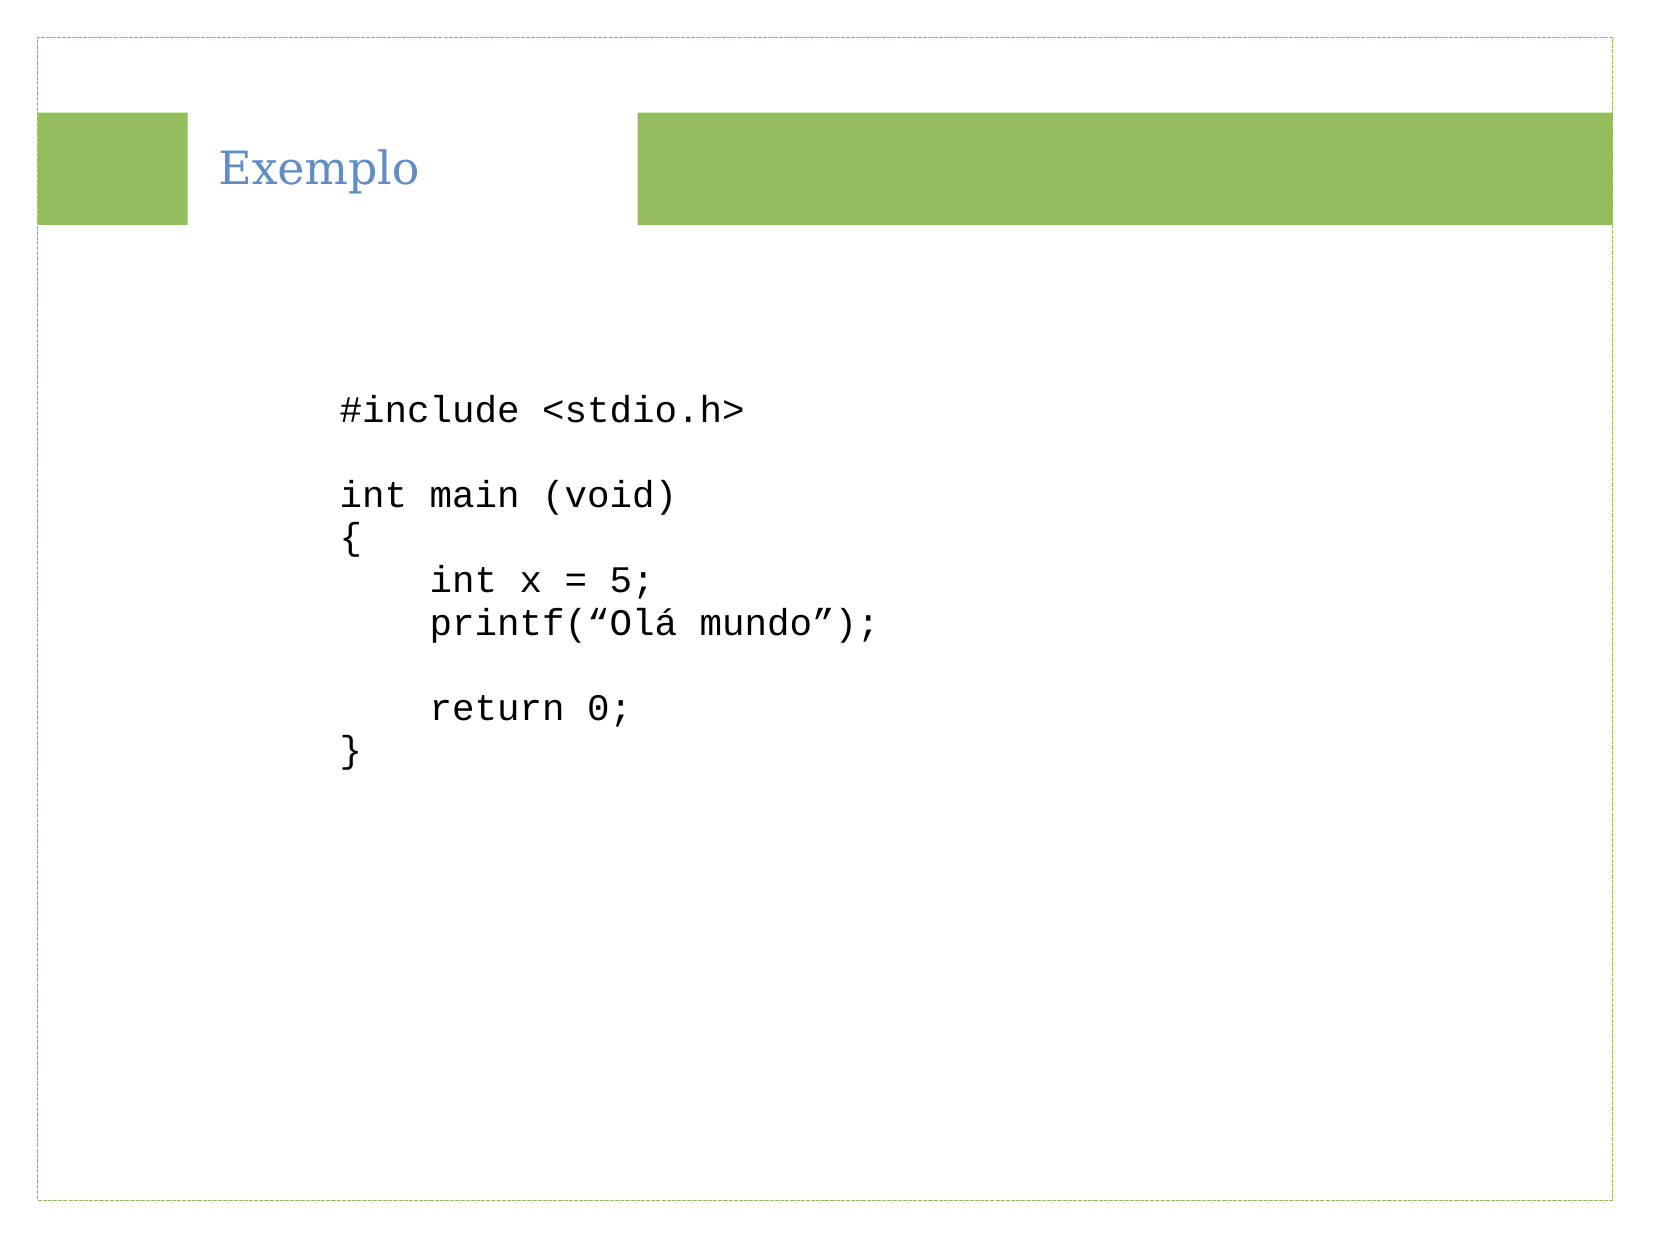

Exemplo
#include <stdio.h>
int main (void)
{
 int x = 5;
 printf(“Olá mundo”);
 return 0;
}